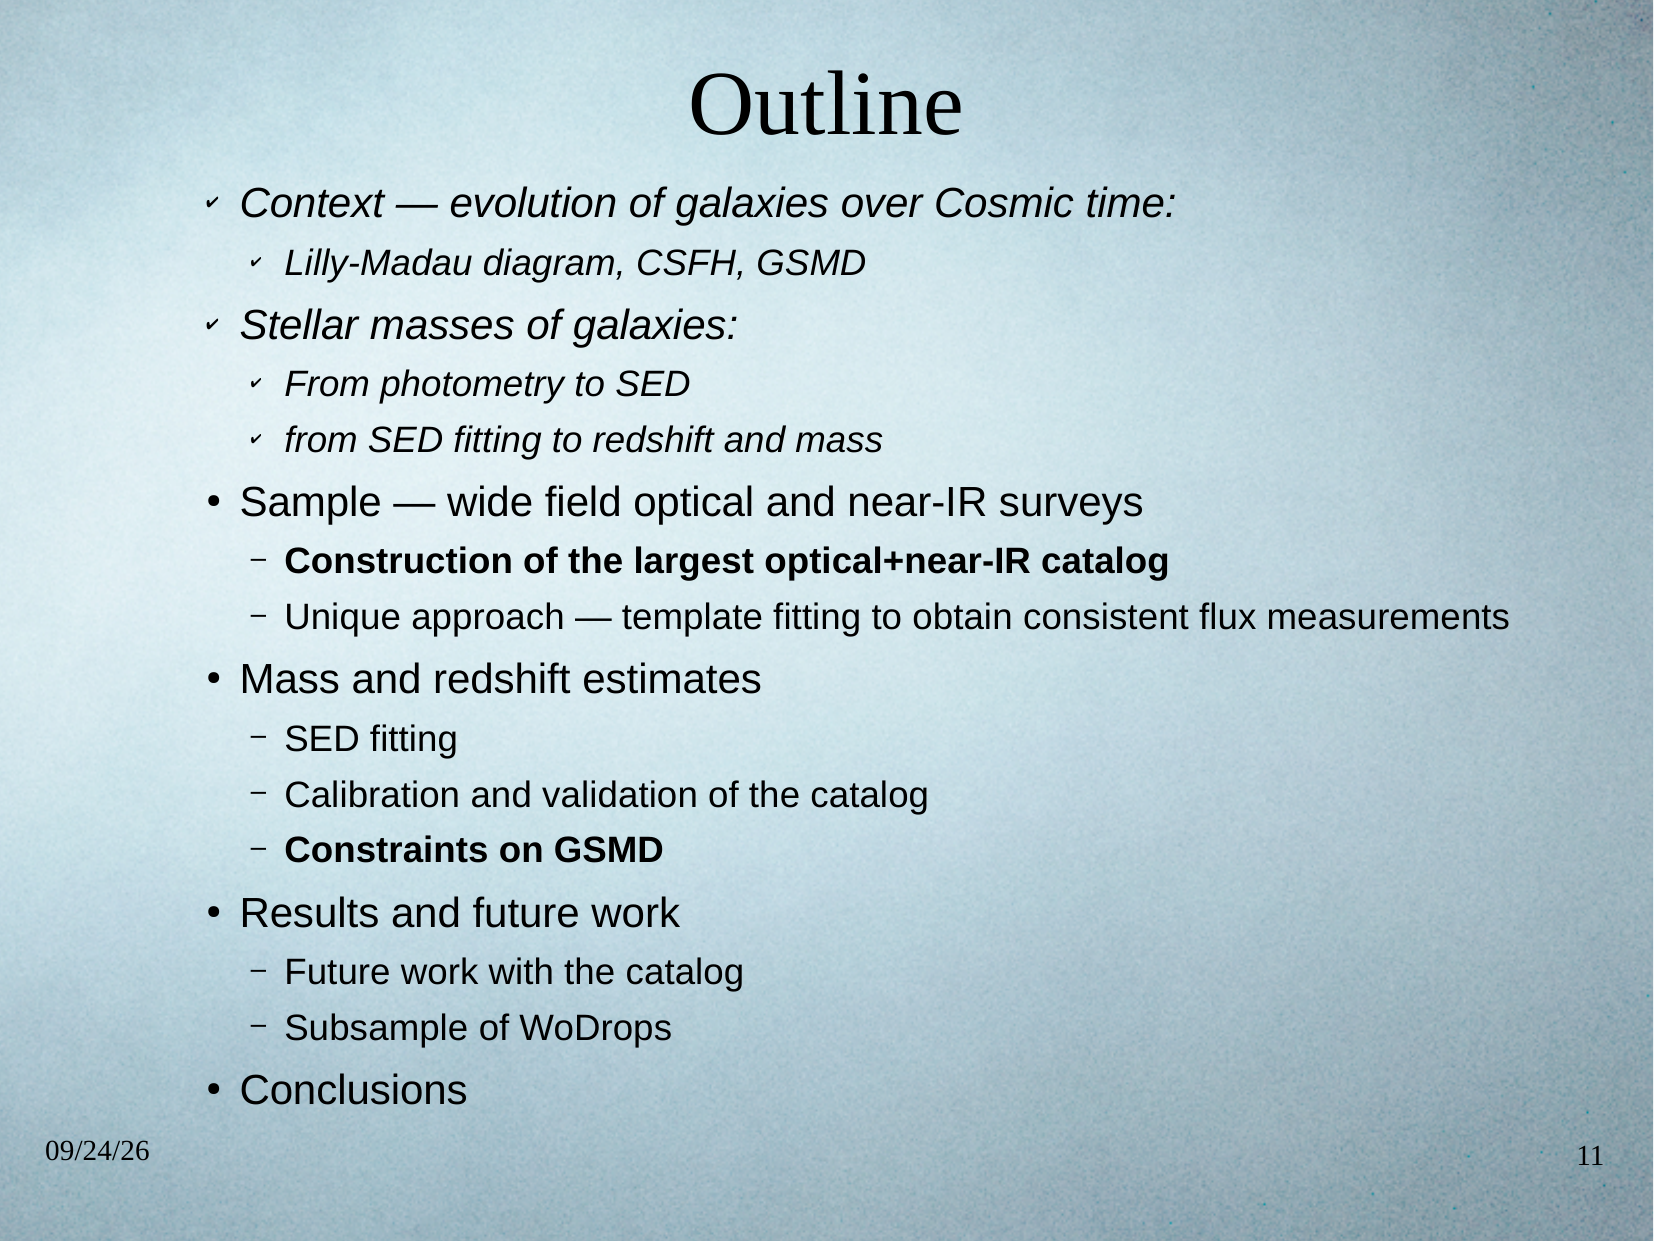

# Outline
Context — evolution of galaxies over Cosmic time:
Lilly-Madau diagram, CSFH, GSMD
Stellar masses of galaxies:
From photometry to SED
from SED fitting to redshift and mass
Sample — wide field optical and near-IR surveys
Construction of the largest optical+near-IR catalog
Unique approach — template fitting to obtain consistent flux measurements
Mass and redshift estimates
SED fitting
Calibration and validation of the catalog
Constraints on GSMD
Results and future work
Future work with the catalog
Subsample of WoDrops
Conclusions
11